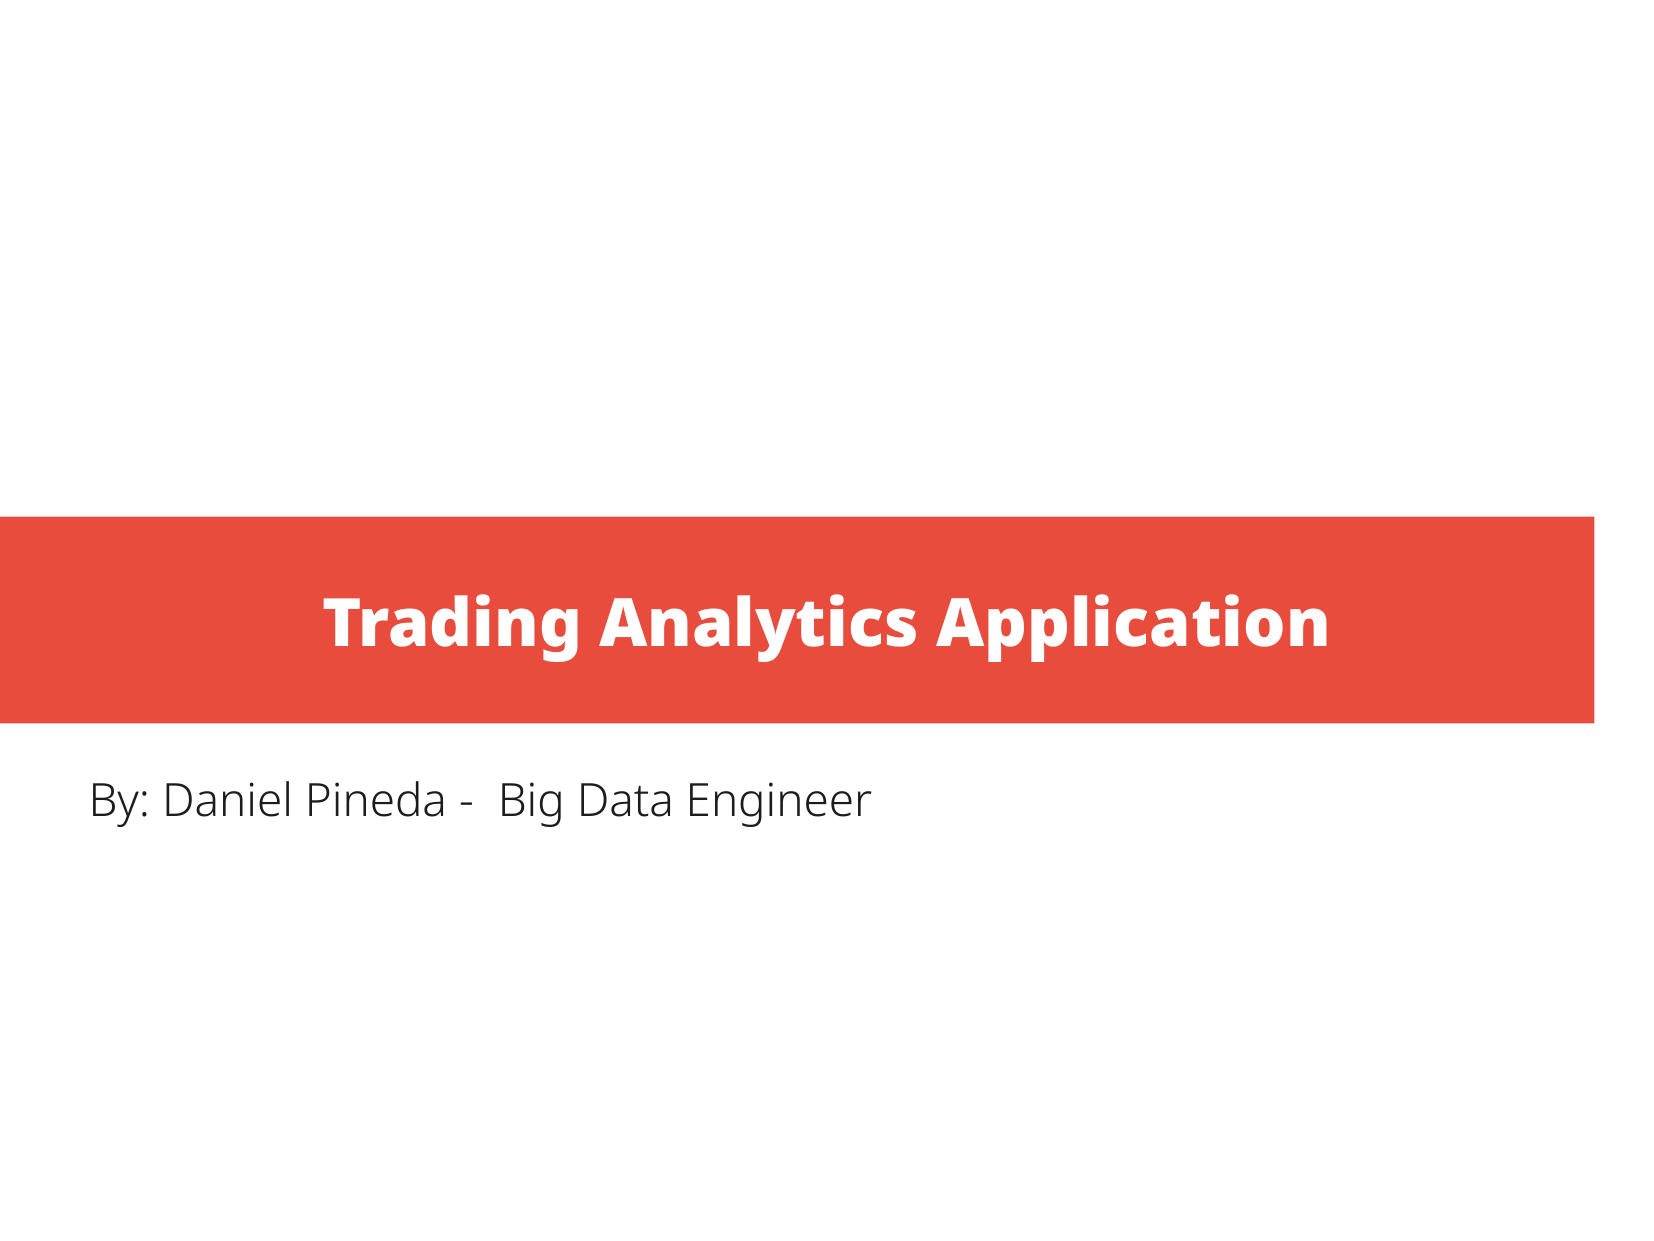

# Trading Analytics Application
By: Daniel Pineda - Big Data Engineer